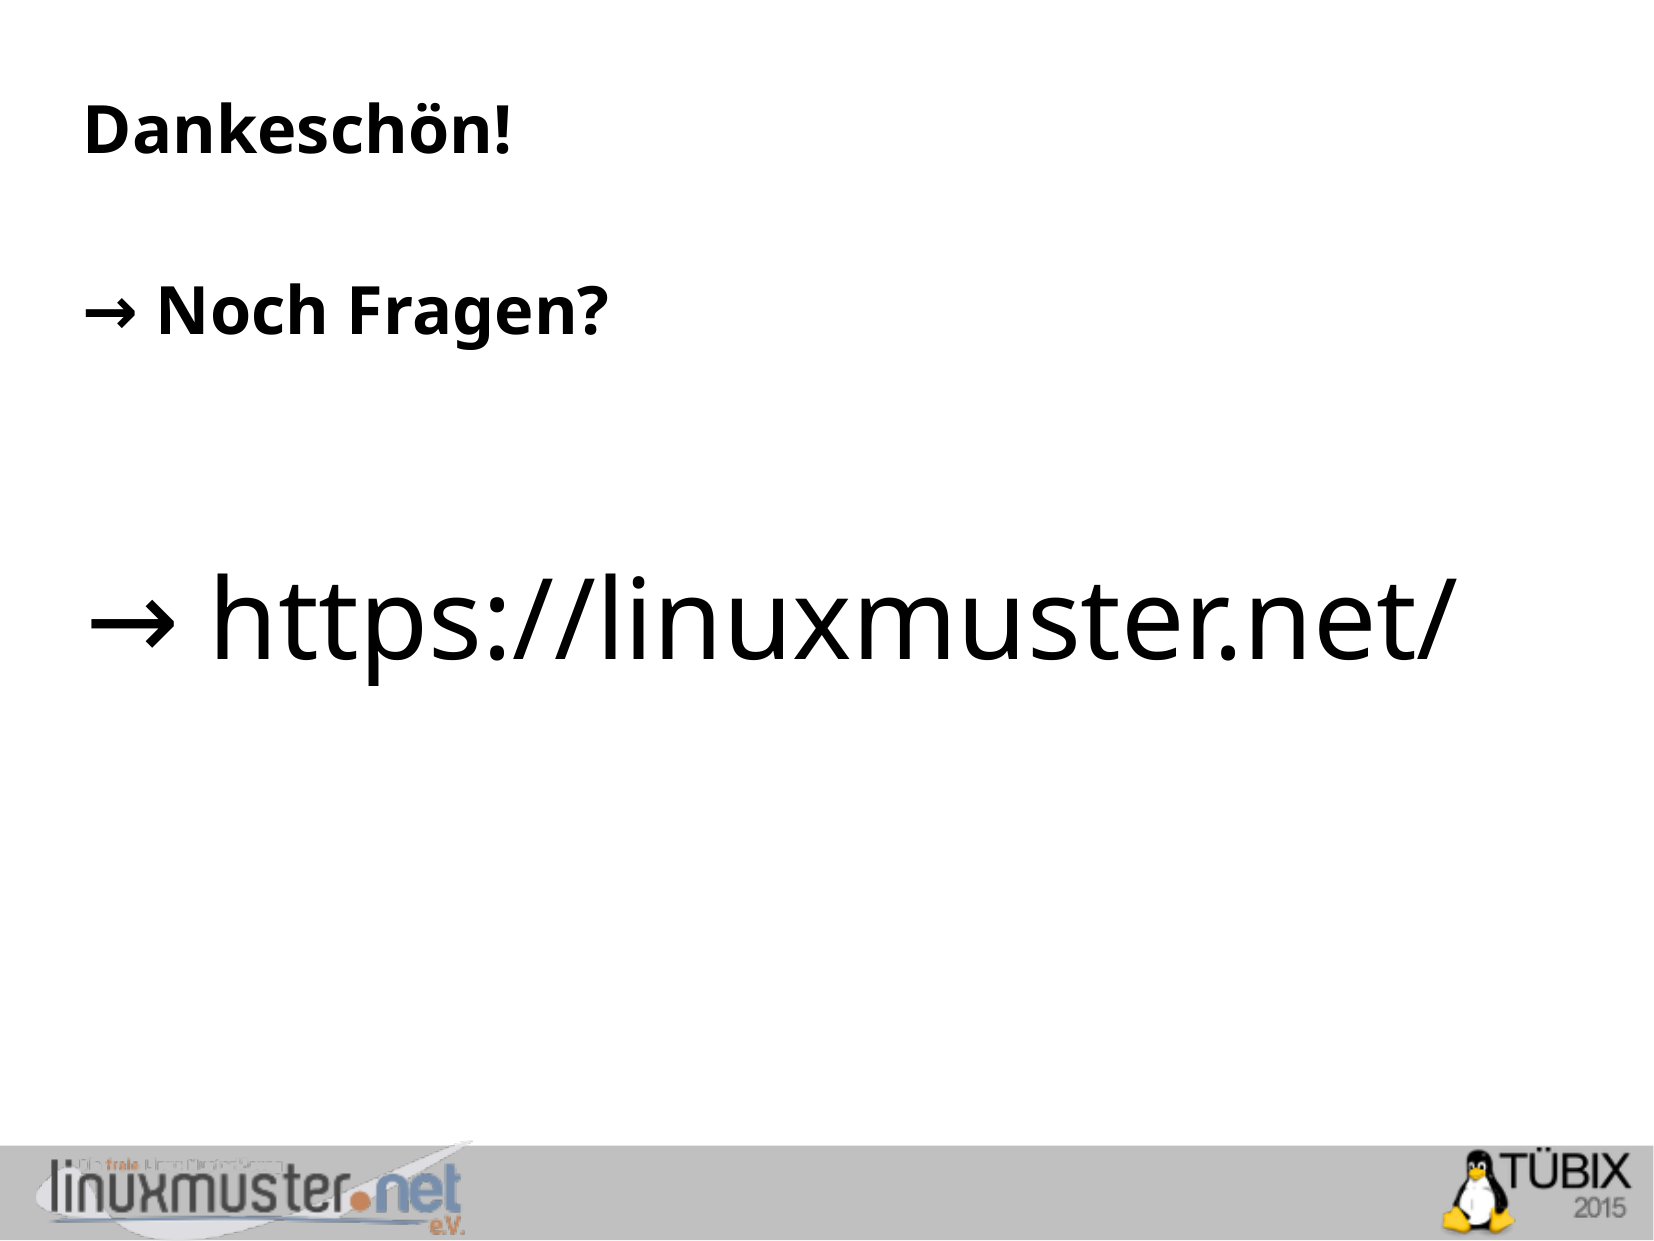

# Dankeschön! → Noch Fragen?
→ https://linuxmuster.net/